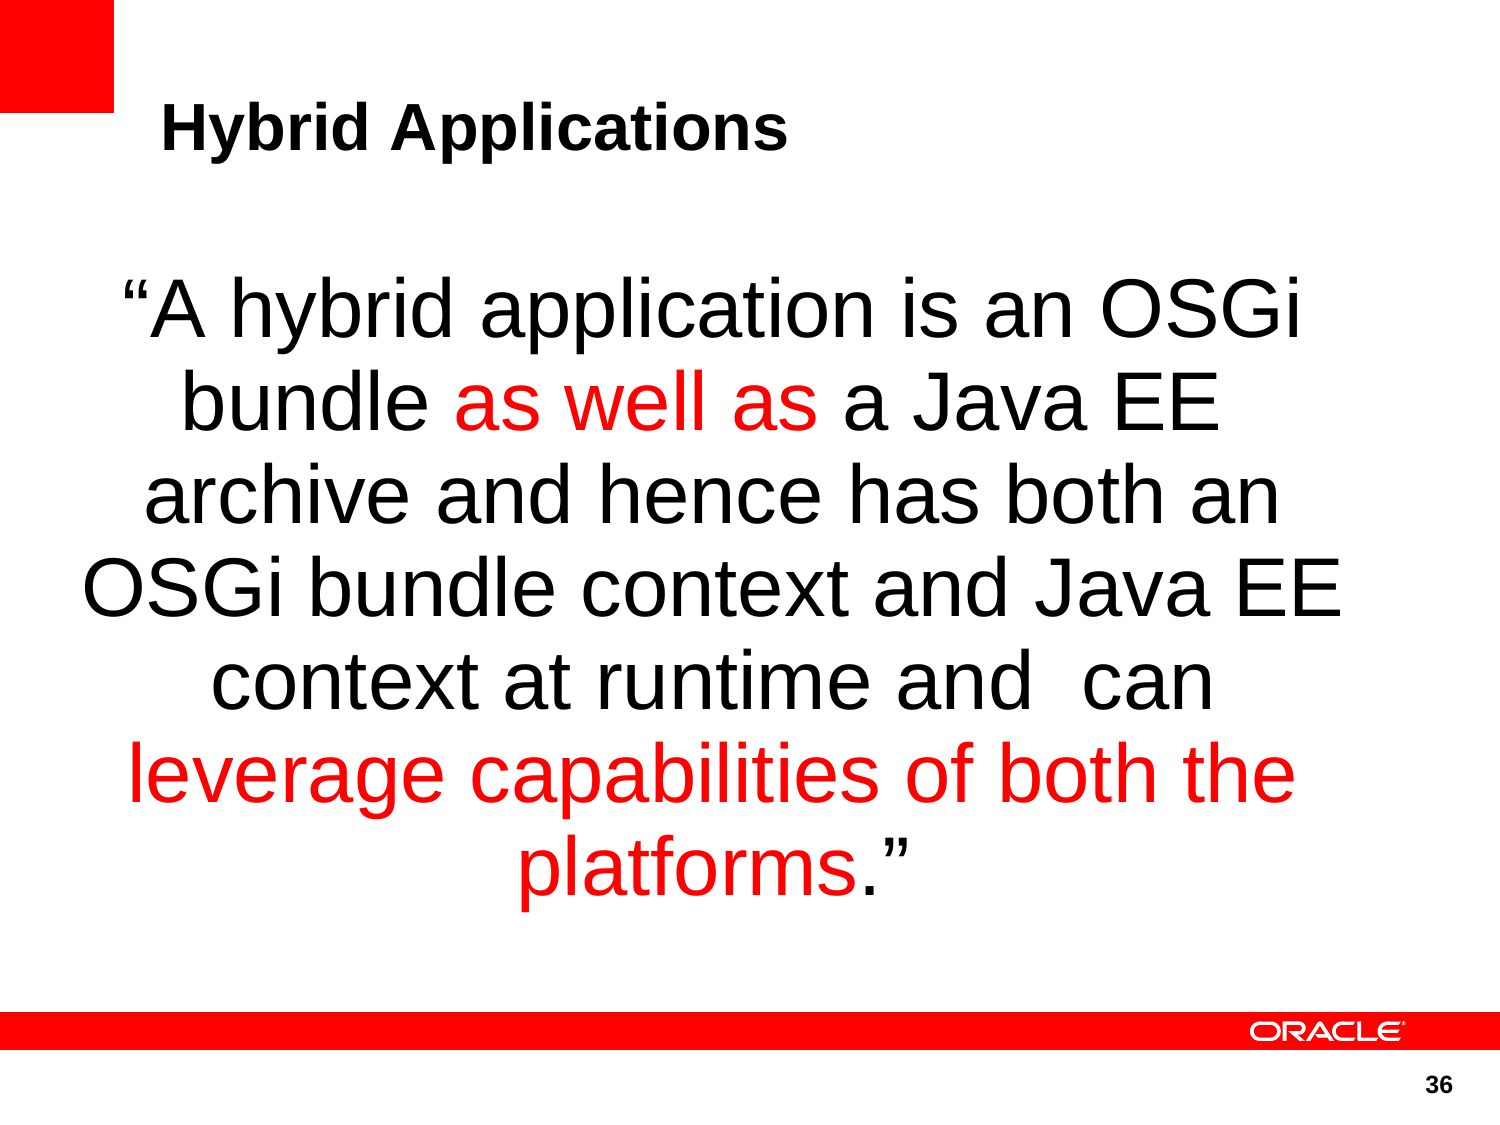

# Hybrid Applications
“A hybrid application is an OSGi bundle as well as a Java EE 
archive and hence has both an OSGi bundle context and Java EE context at runtime and  can leverage capabilities of both the platforms.”